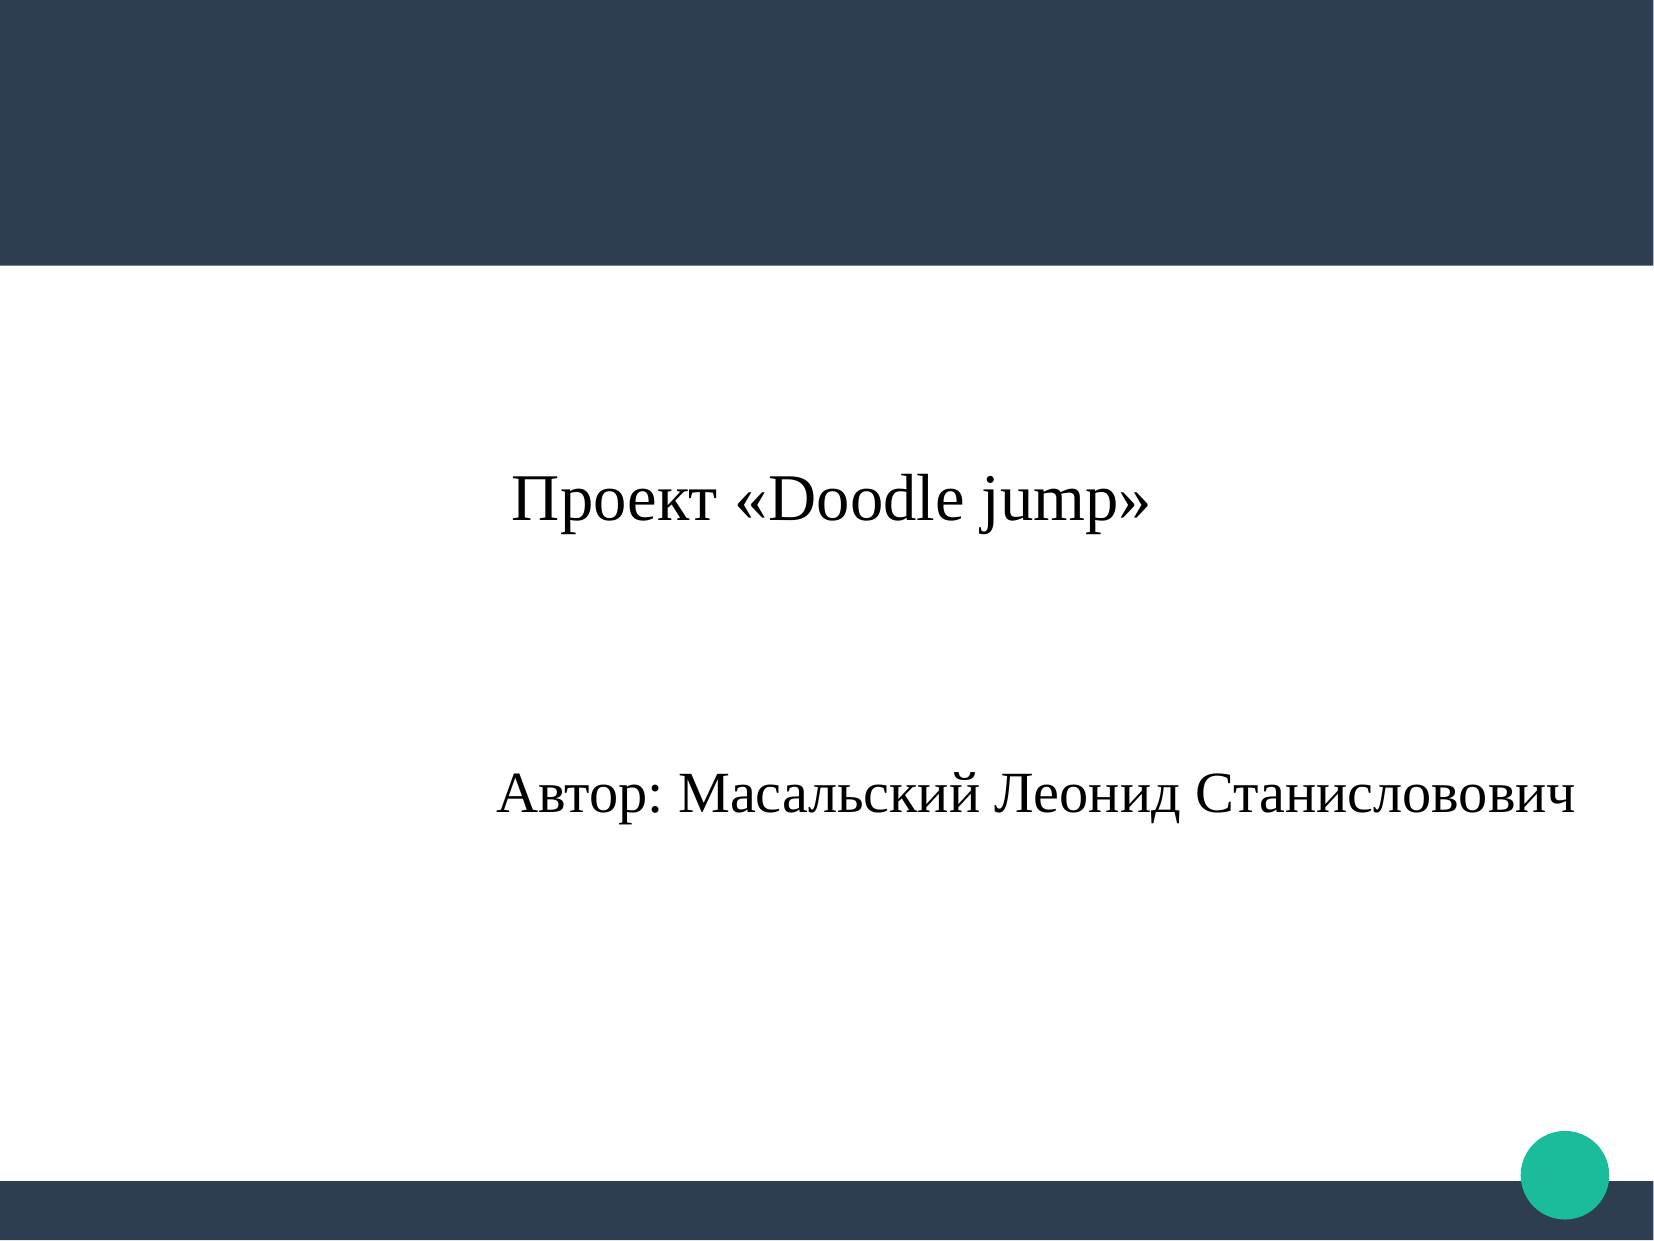

# Проект «Doodle jump»
Автор: Масальский Леонид Станисловович